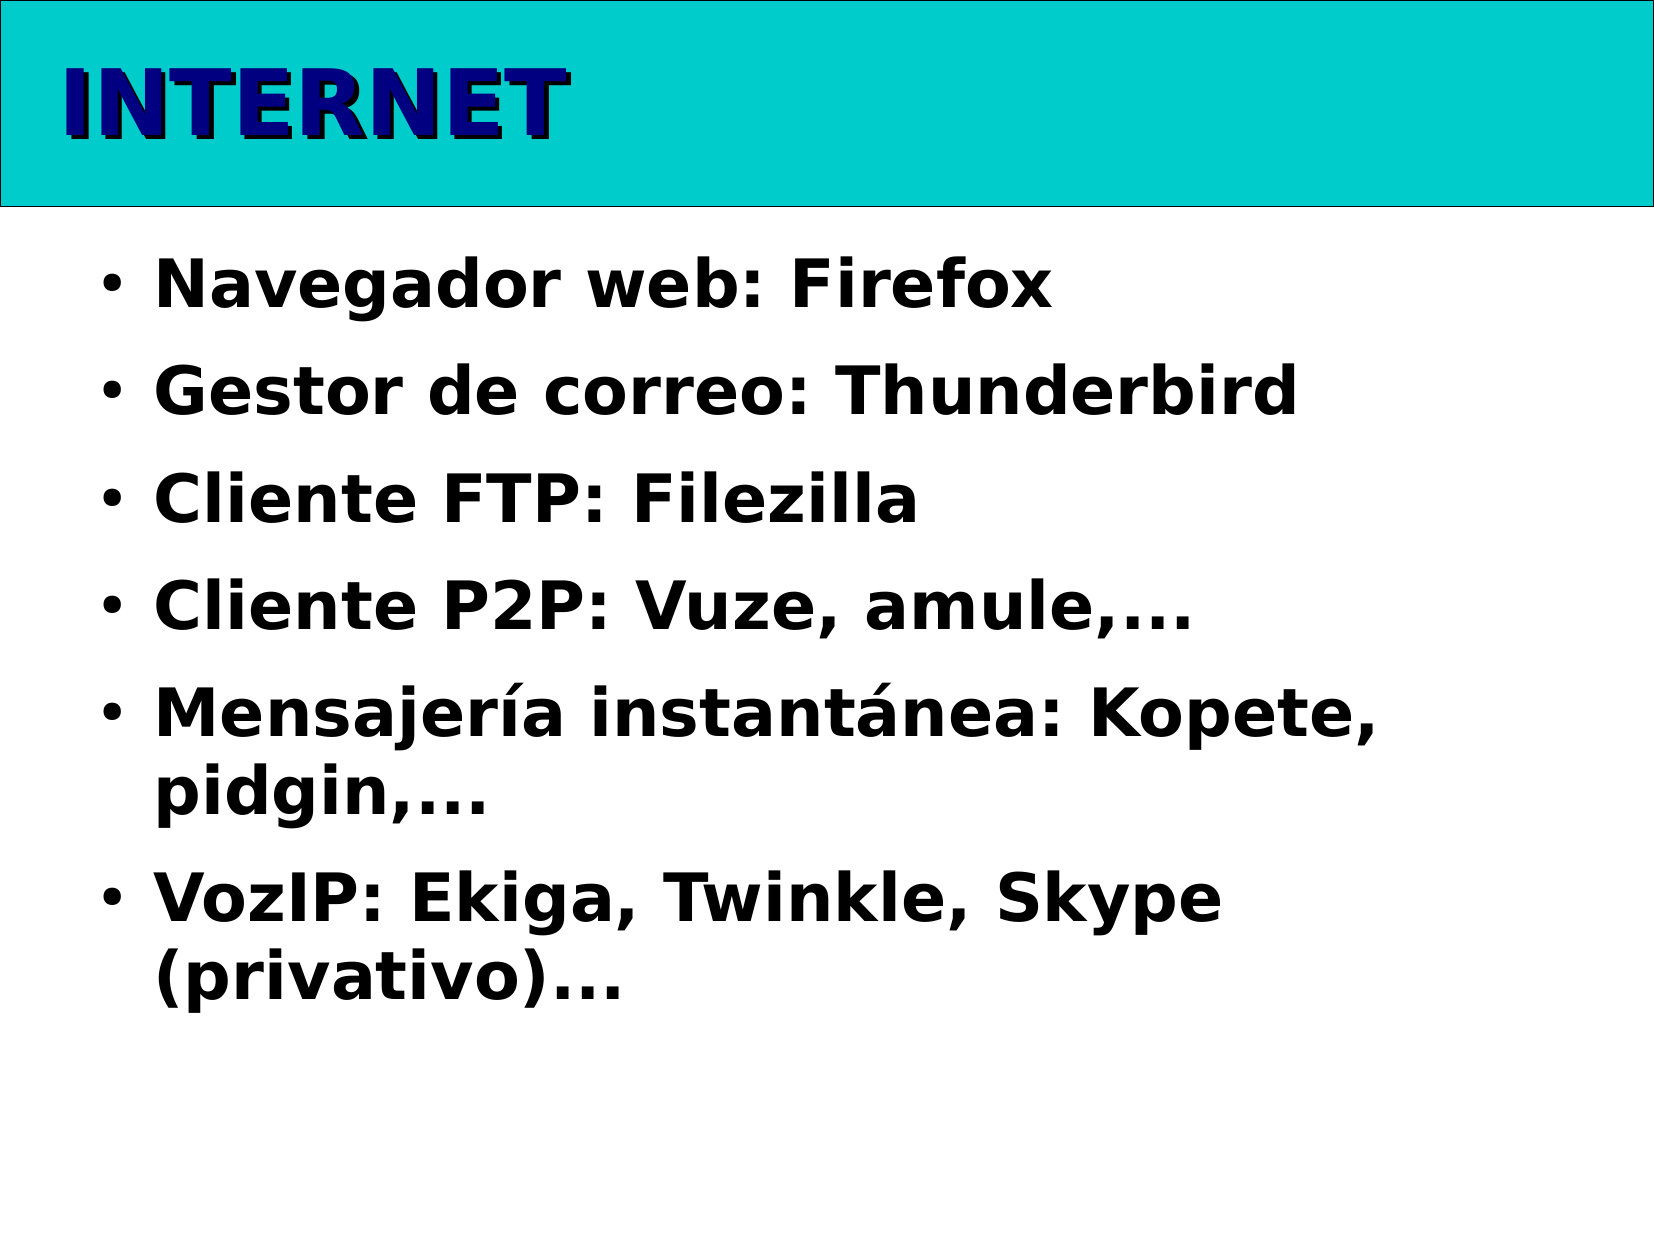

# INTERNET
Navegador web: Firefox
Gestor de correo: Thunderbird
Cliente FTP: Filezilla
Cliente P2P: Vuze, amule,...
Mensajería instantánea: Kopete, pidgin,...
VozIP: Ekiga, Twinkle, Skype (privativo)...